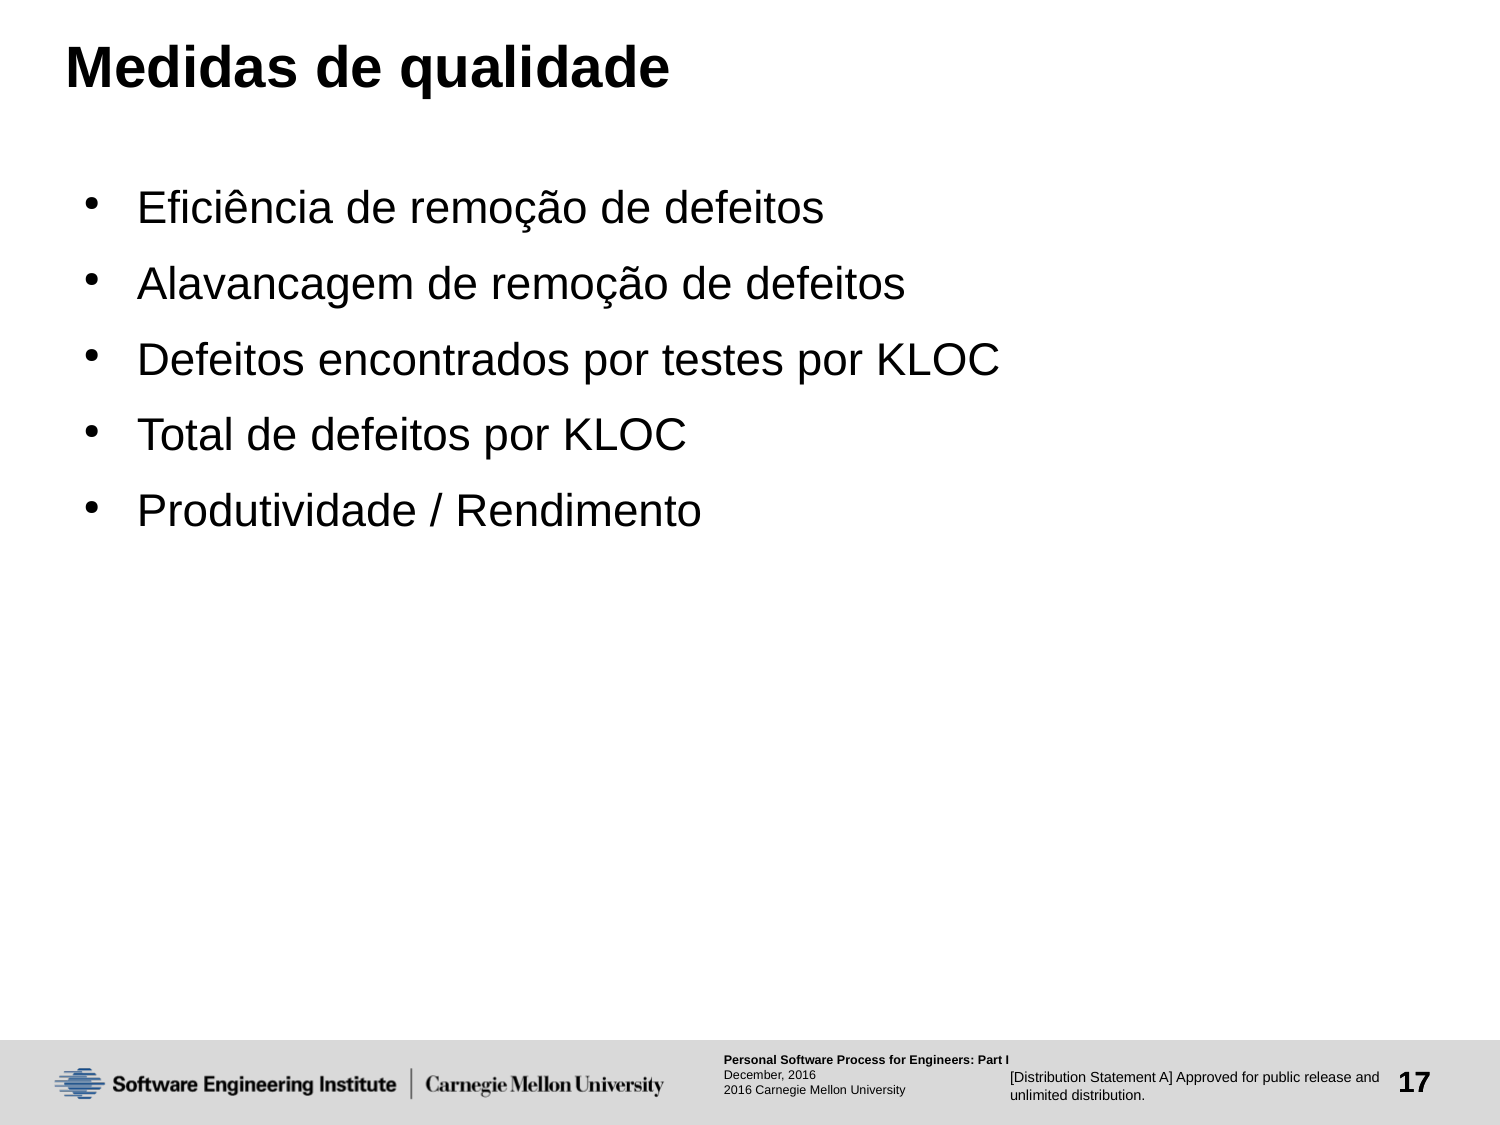

# Medidas de qualidade
Eficiência de remoção de defeitos
Alavancagem de remoção de defeitos
Defeitos encontrados por testes por KLOC
Total de defeitos por KLOC
Produtividade / Rendimento